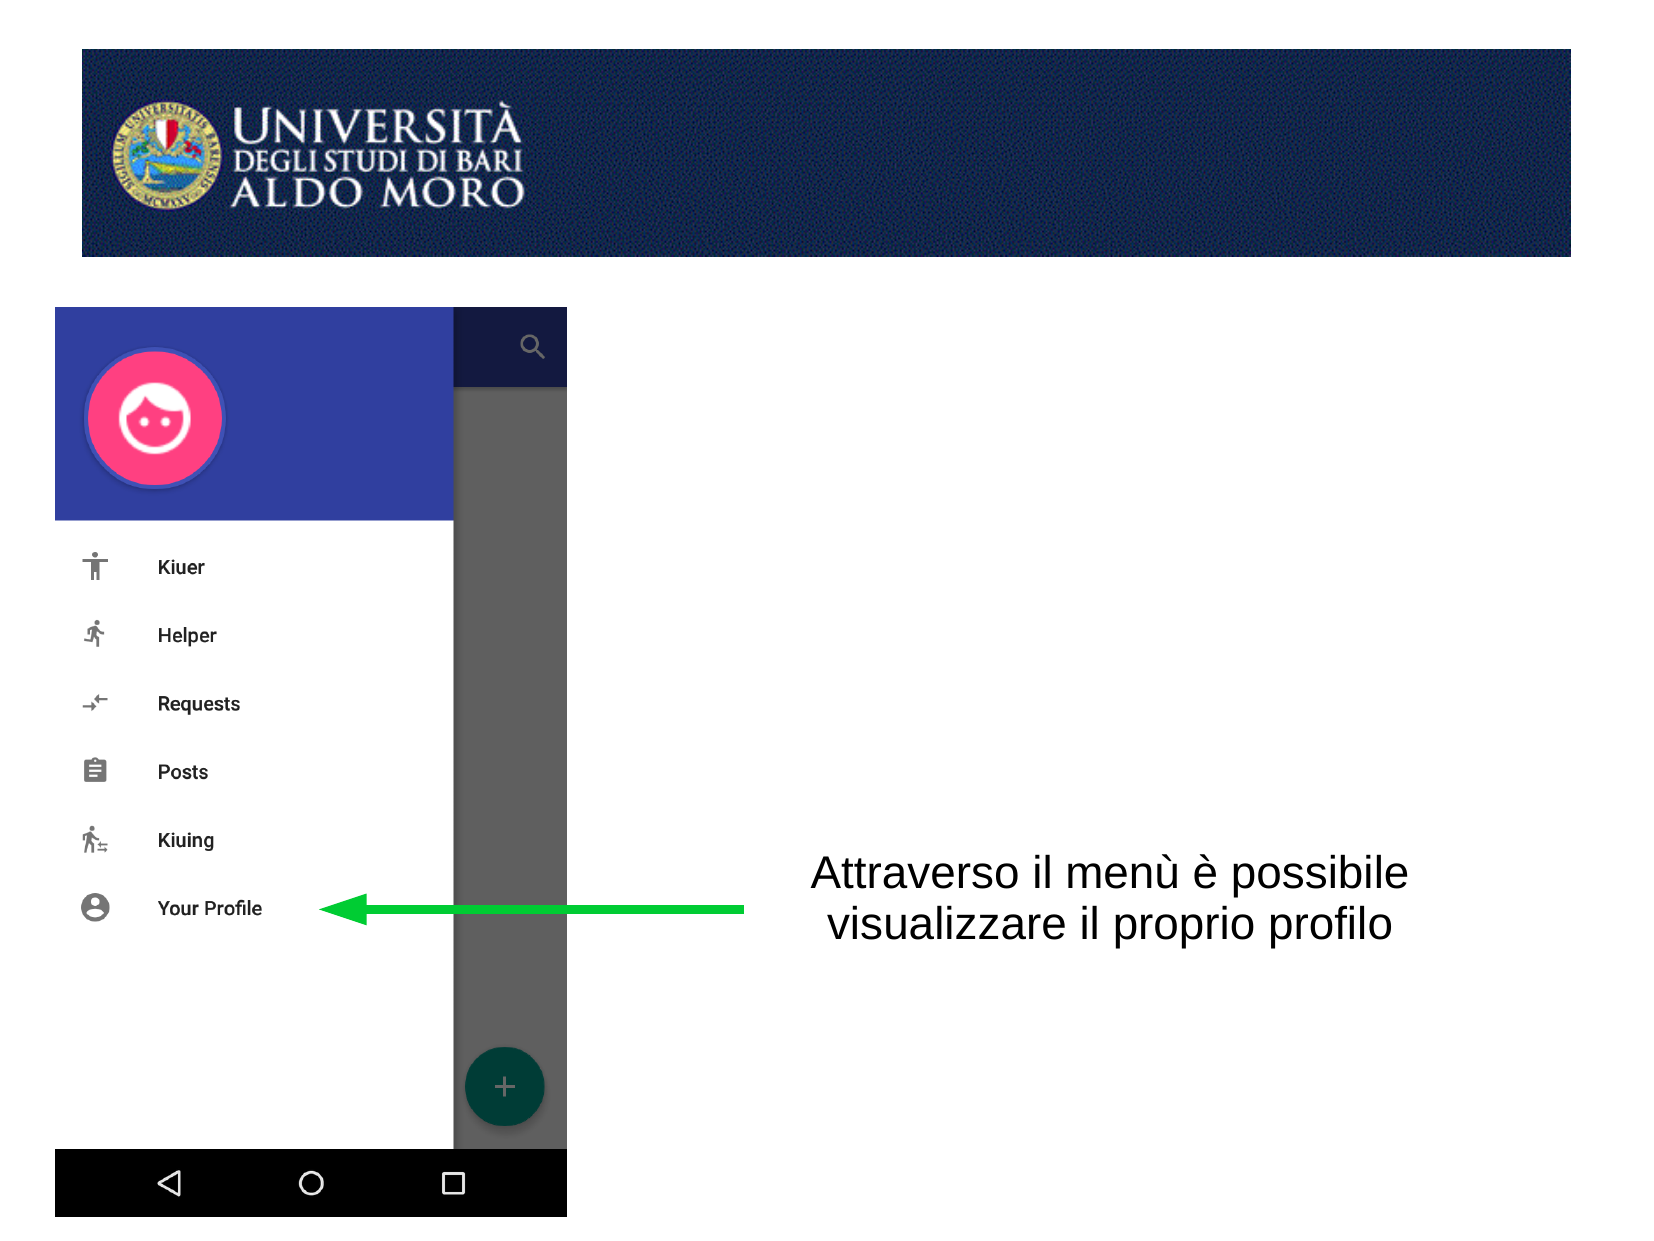

#
Attraverso il menù è possibile visualizzare il proprio profilo